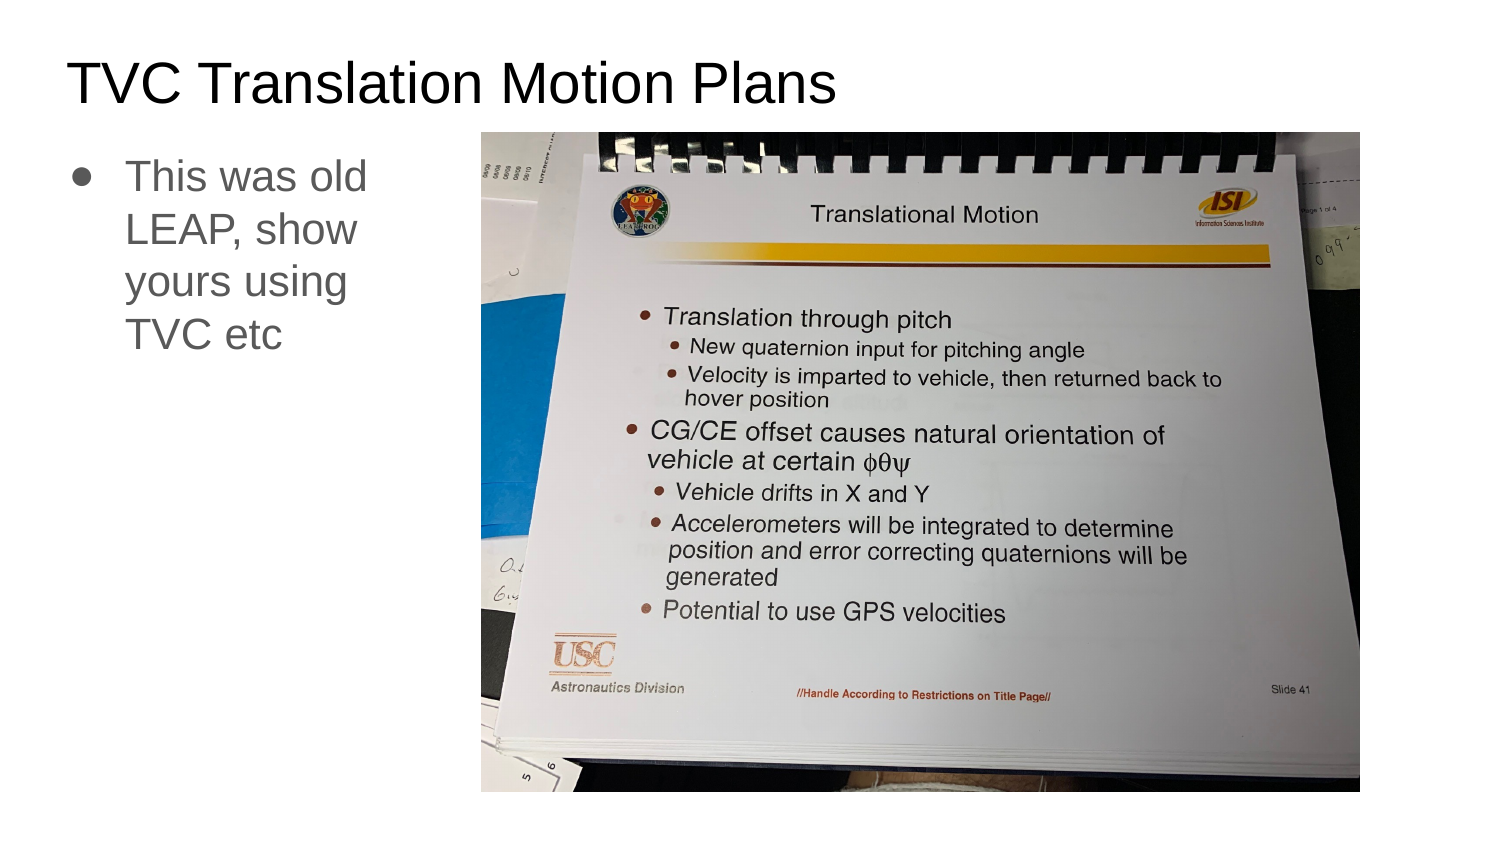

# TVC Translation Motion Plans
This was old LEAP, show yours using TVC etc